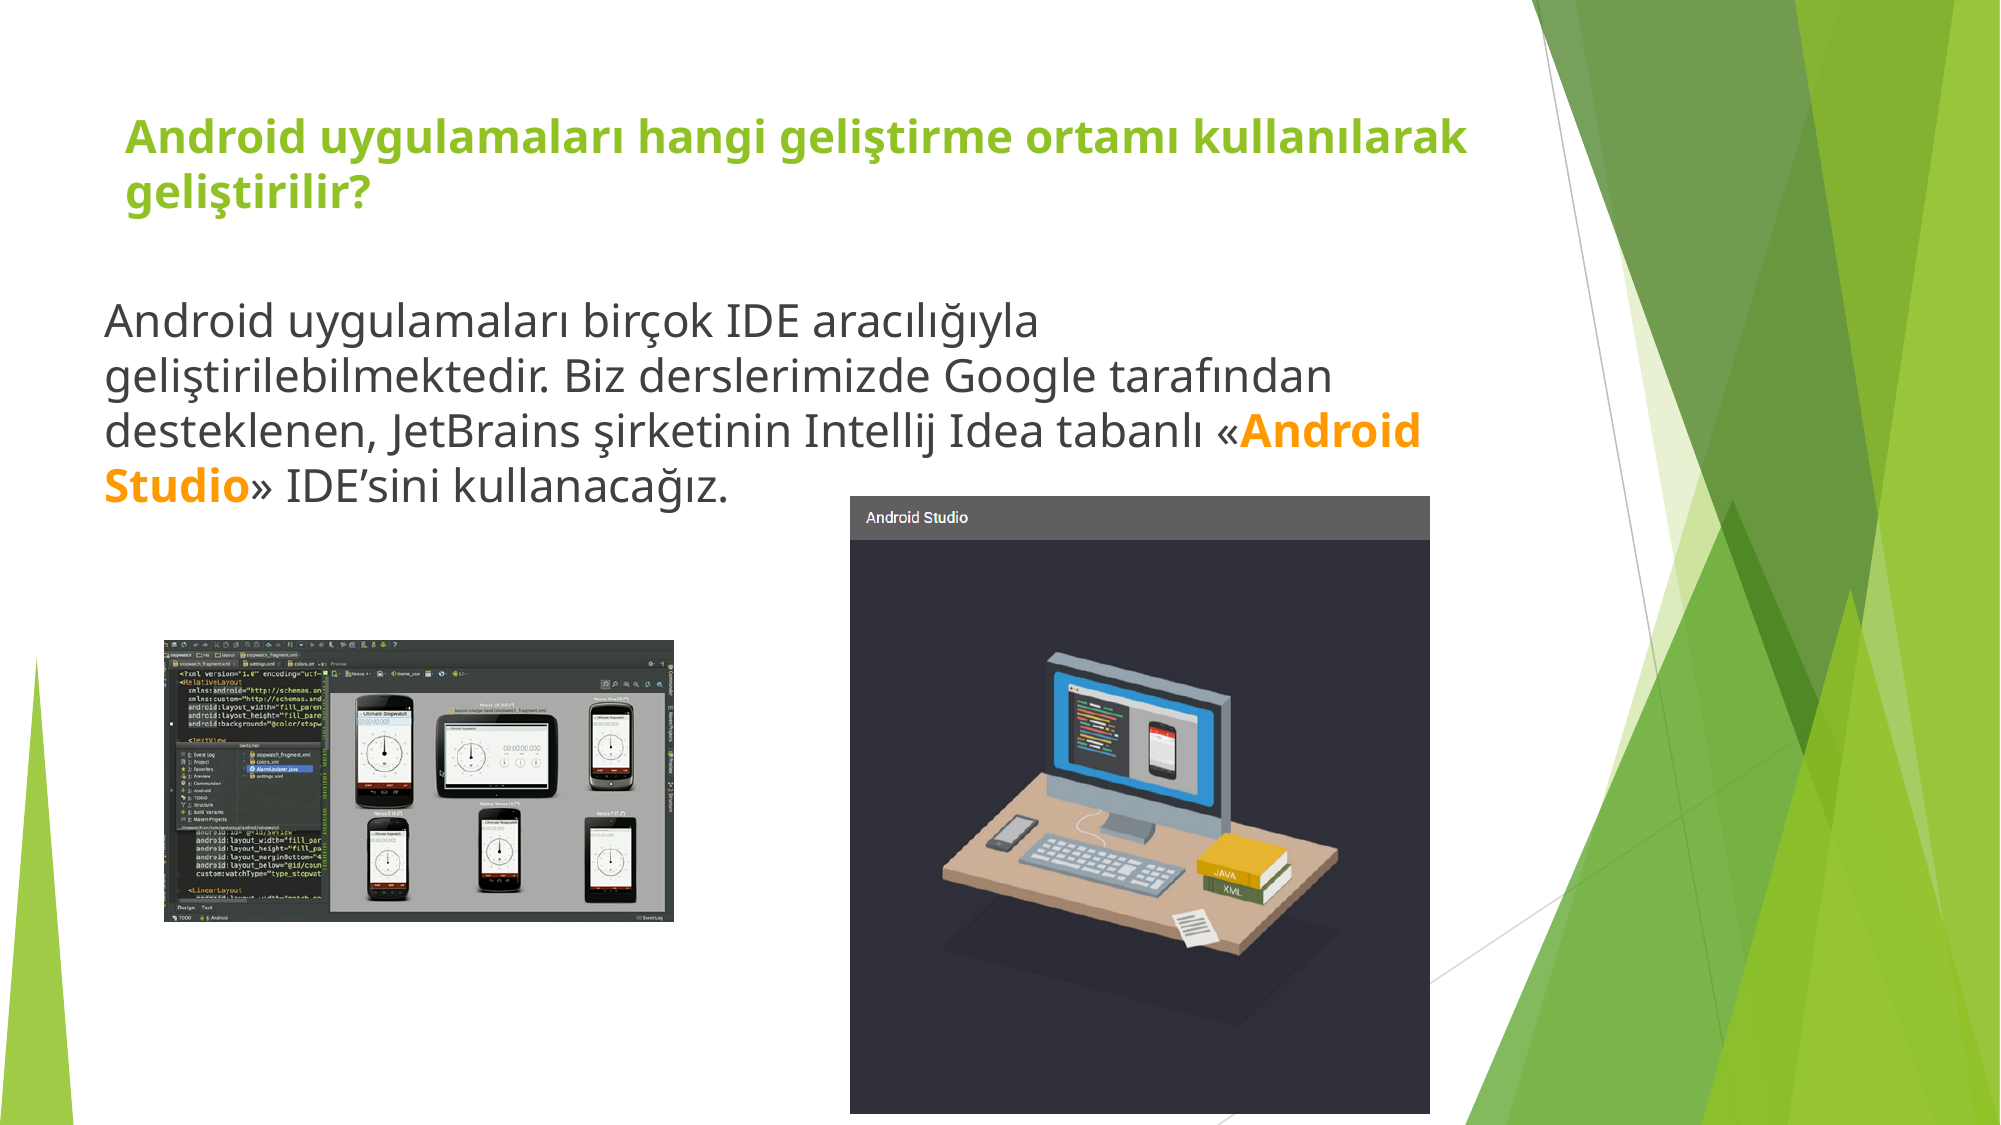

# Android uygulamaları hangi geliştirme ortamı kullanılarak geliştirilir?
Android uygulamaları birçok IDE aracılığıyla geliştirilebilmektedir. Biz derslerimizde Google tarafından desteklenen, JetBrains şirketinin Intellij Idea tabanlı «Android Studio» IDE’sini kullanacağız.